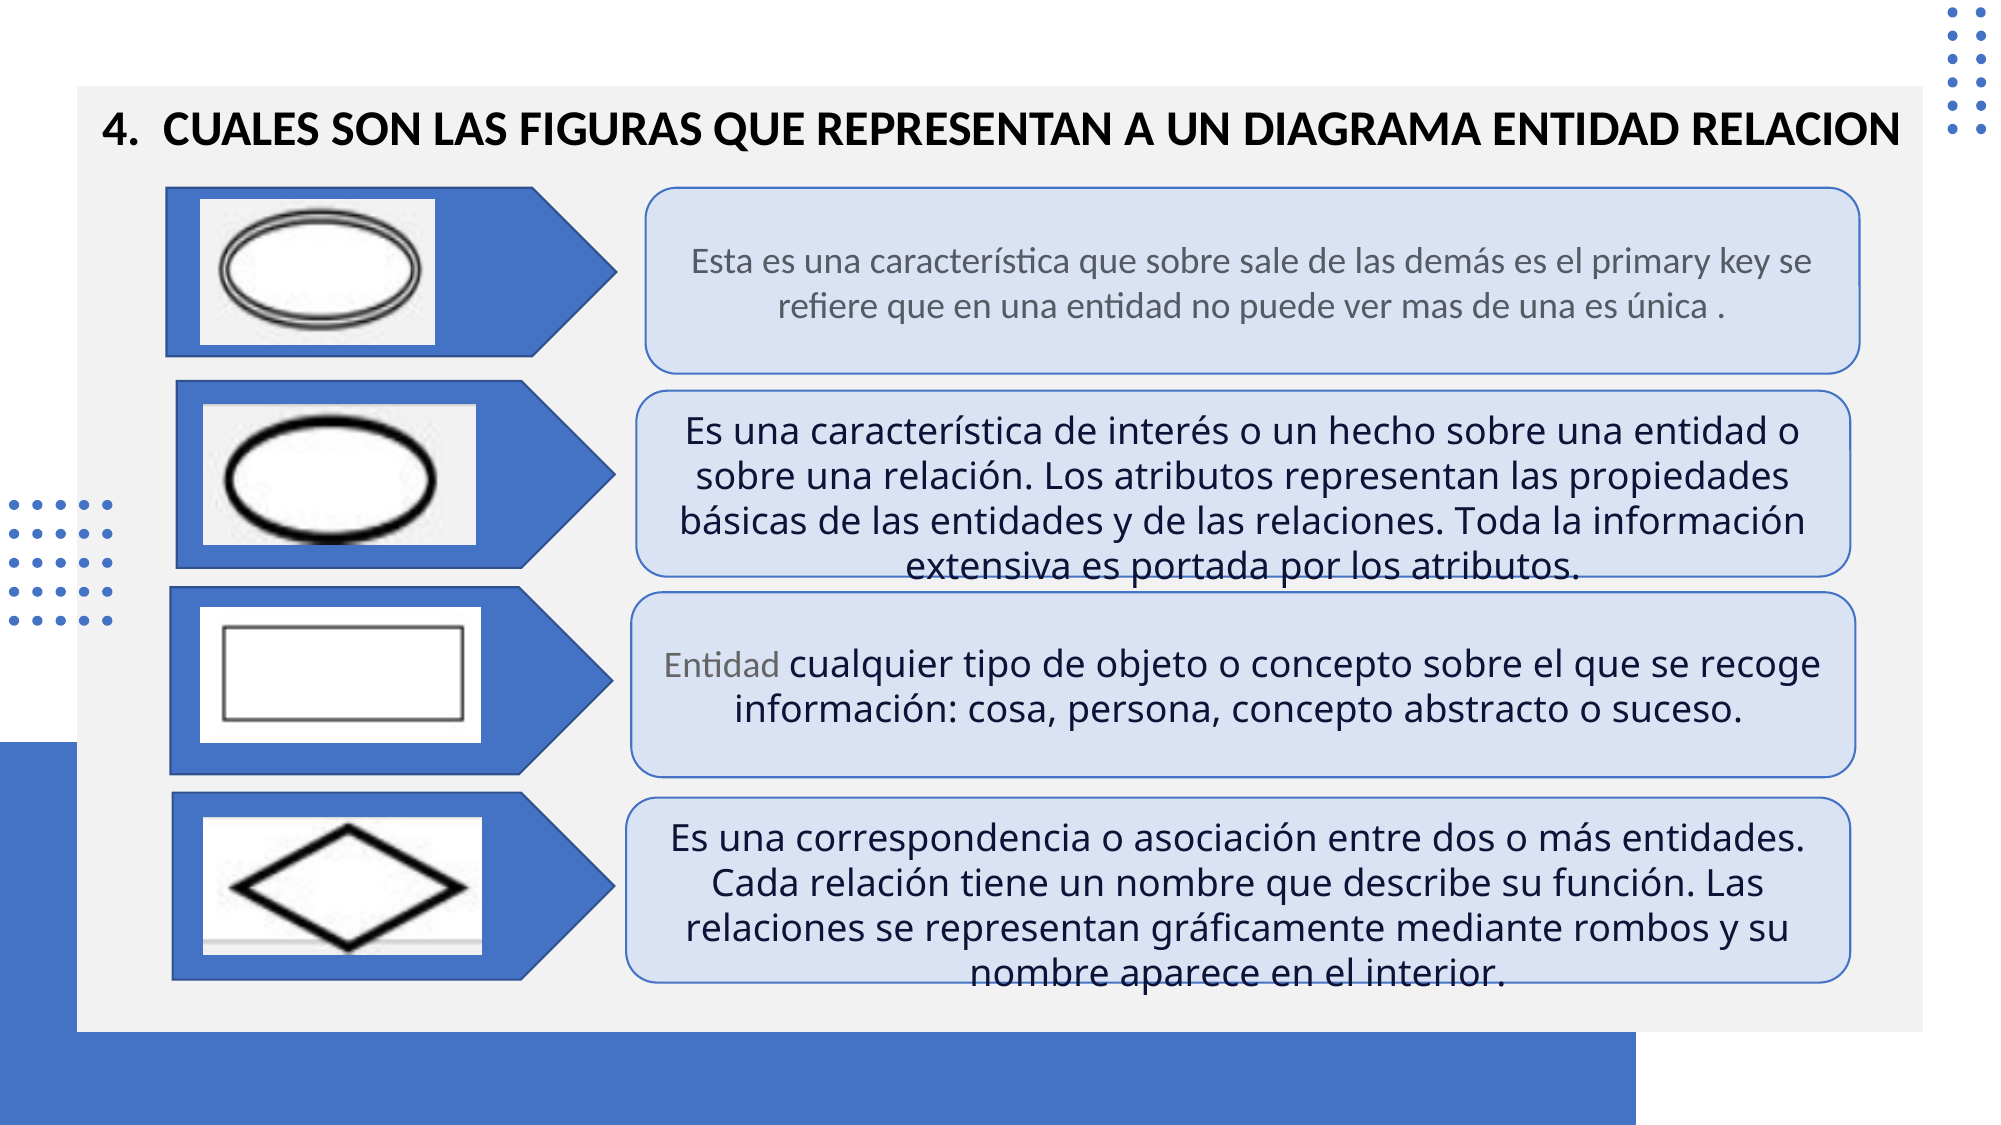

4. CUALES SON LAS FIGURAS QUE REPRESENTAN A UN DIAGRAMA ENTIDAD RELACION
Esta es una característica que sobre sale de las demás es el primary key se refiere que en una entidad no puede ver mas de una es única .
Es una característica de interés o un hecho sobre una entidad o sobre una relación. Los atributos representan las propiedades básicas de las entidades y de las relaciones. Toda la información extensiva es portada por los atributos.
Entidad cualquier tipo de objeto o concepto sobre el que se recoge información: cosa, persona, concepto abstracto o suceso.
Es una correspondencia o asociación entre dos o más entidades. Cada relación tiene un nombre que describe su función. Las relaciones se representan gráficamente mediante rombos y su nombre aparece en el interior.